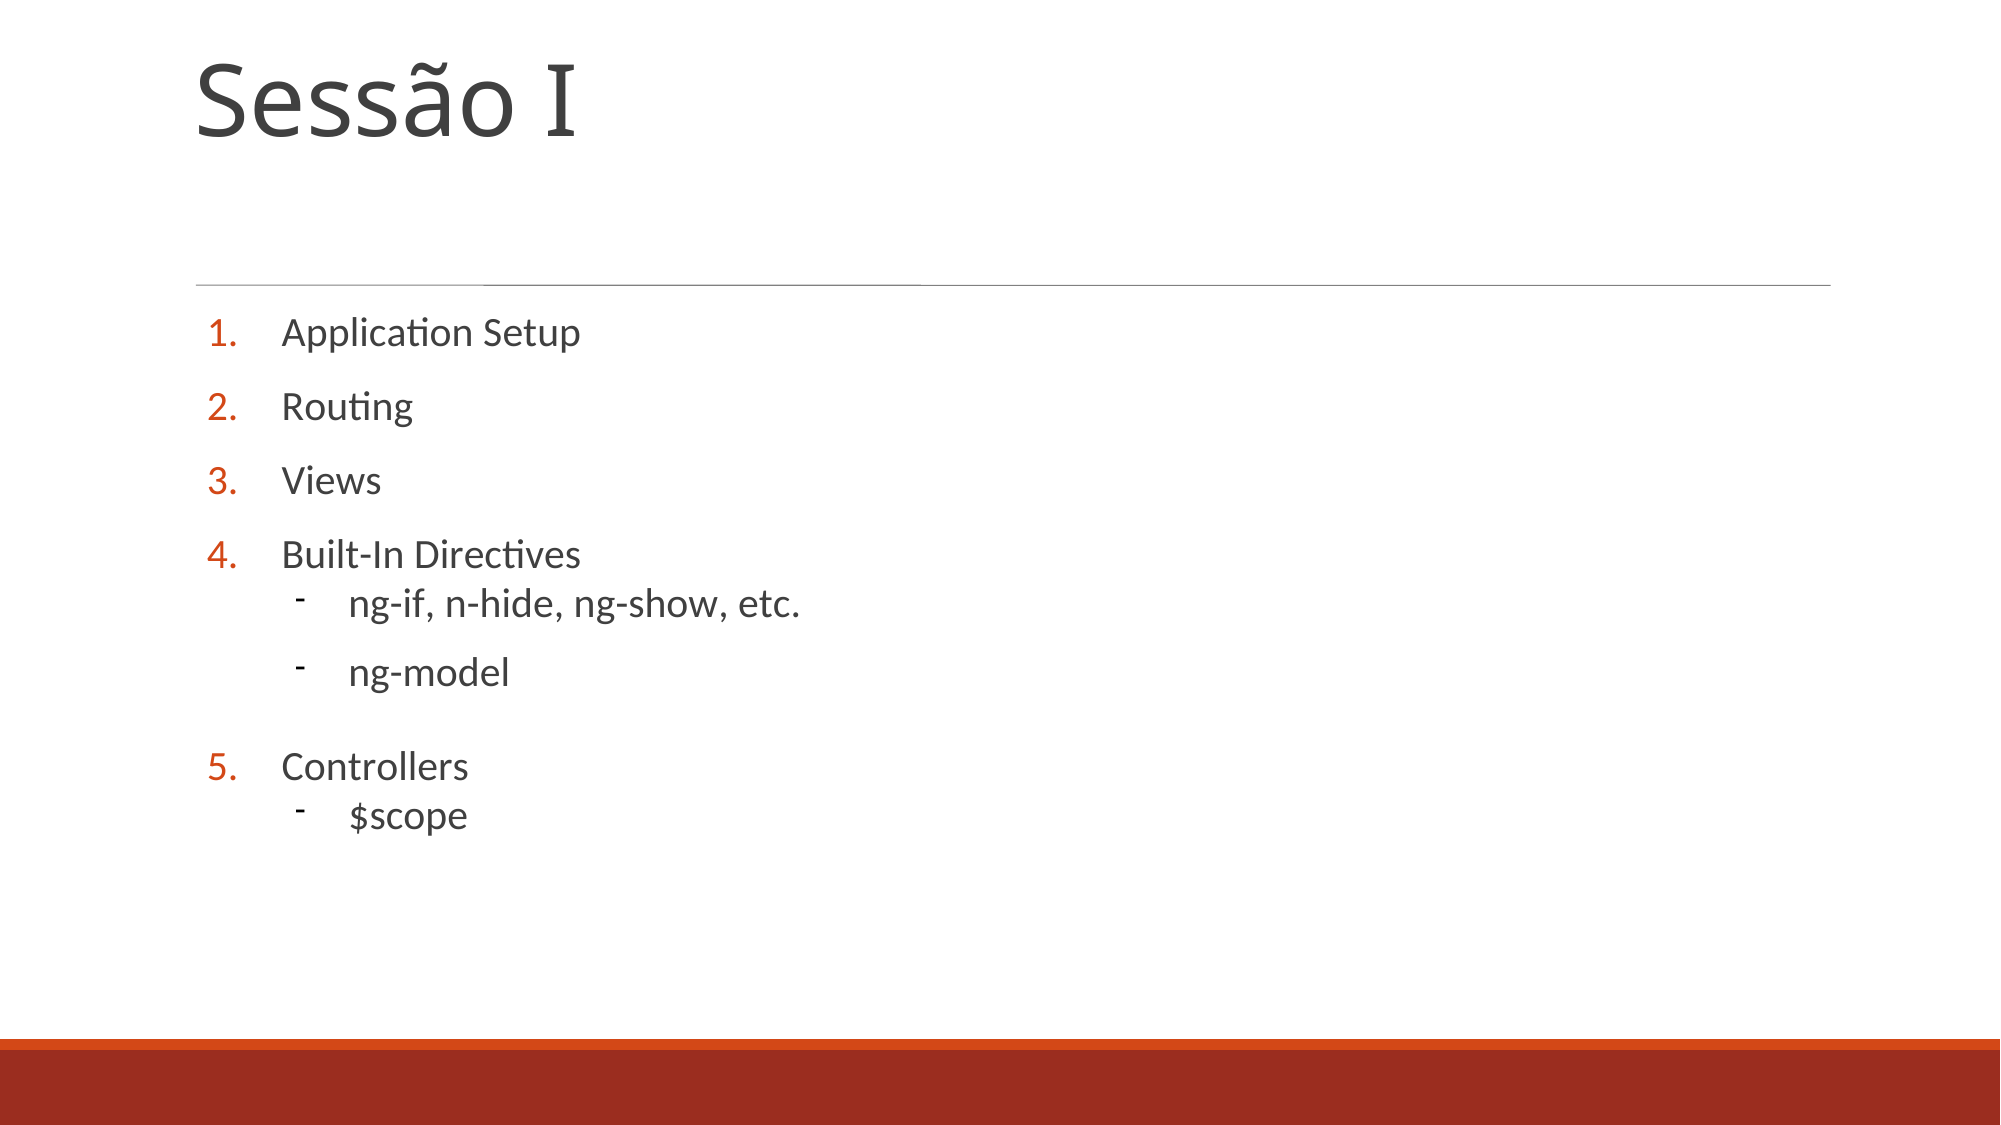

# Sessão I
Application Setup
Routing
Views
Built-In Directives
ng-if, n-hide, ng-show, etc.
ng-model
Controllers
$scope